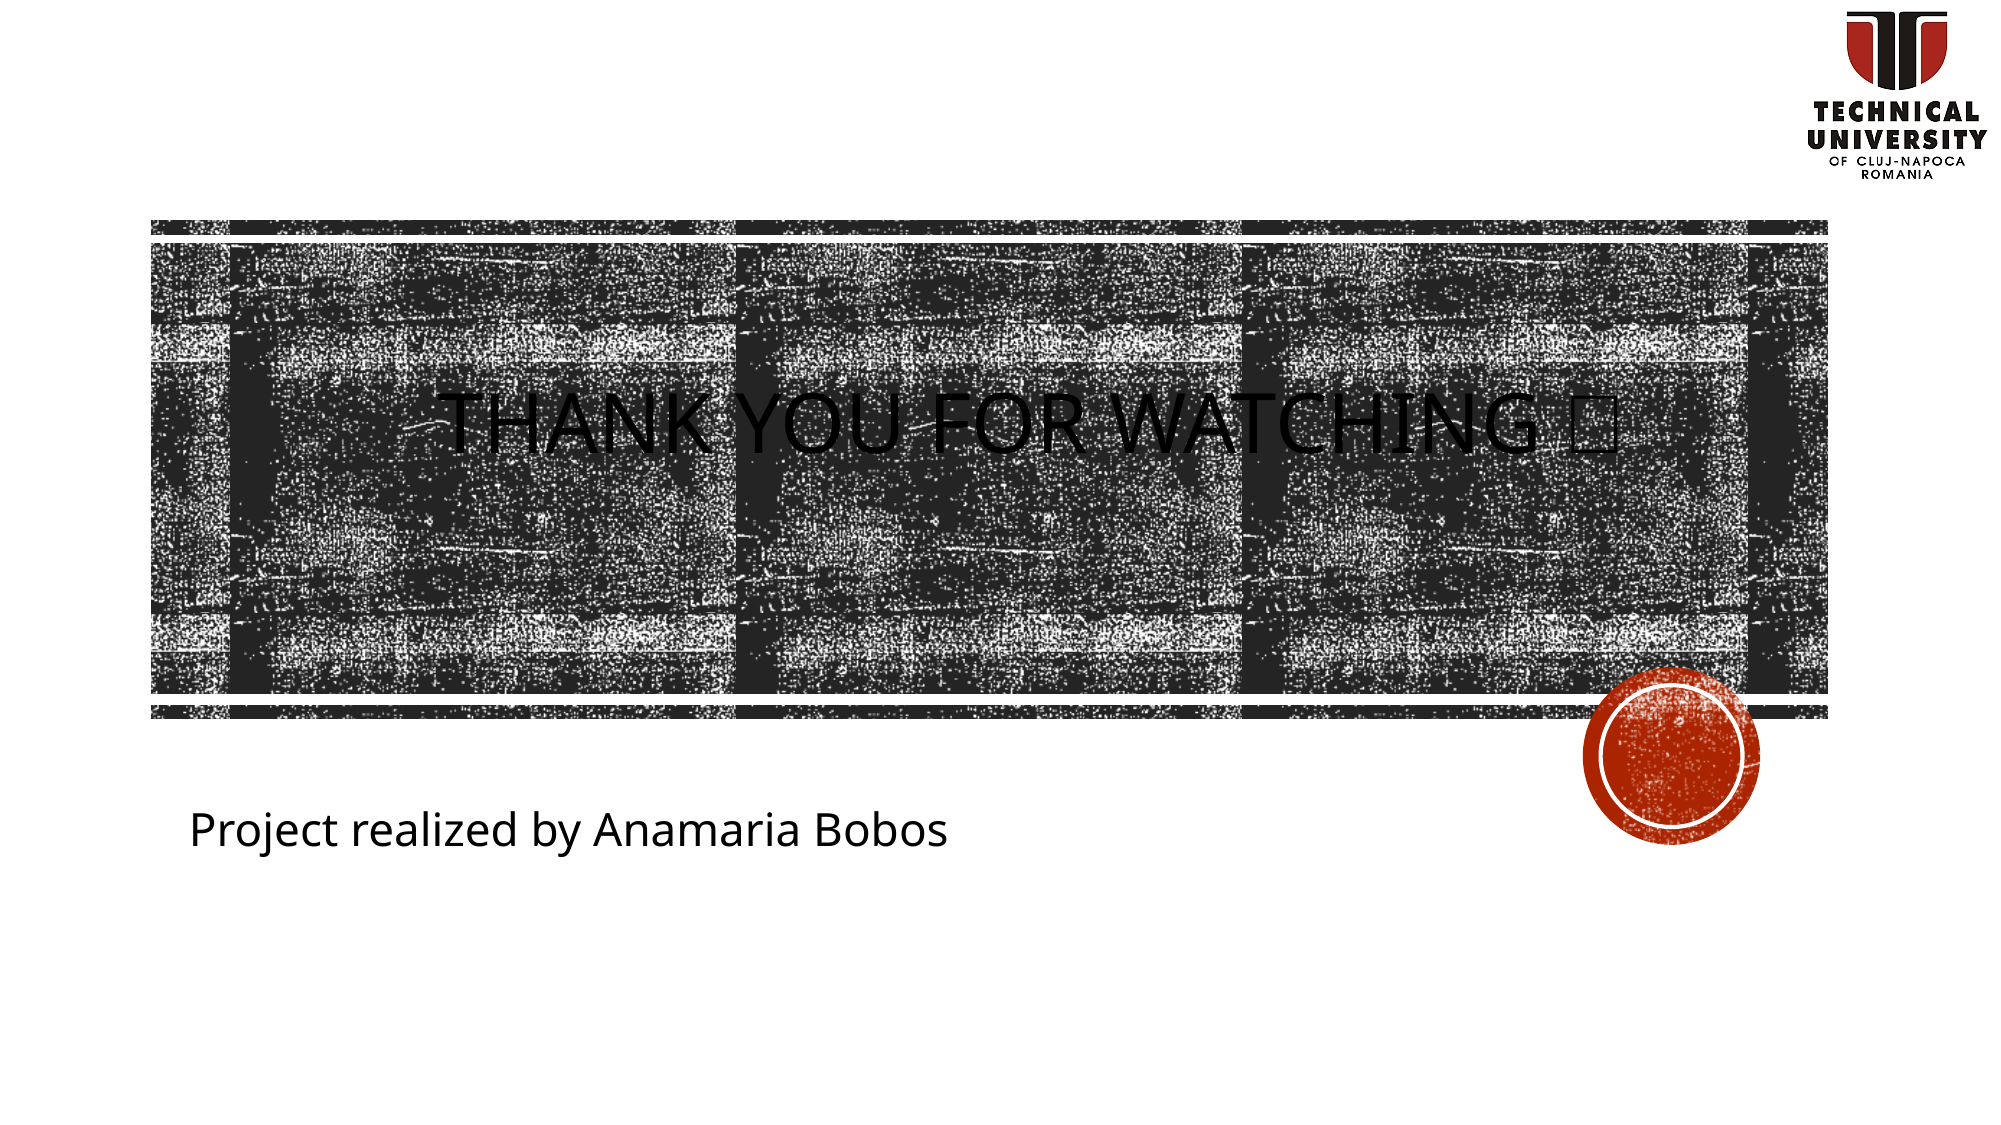

# Thank you for watching 
Project realized by Anamaria Bobos